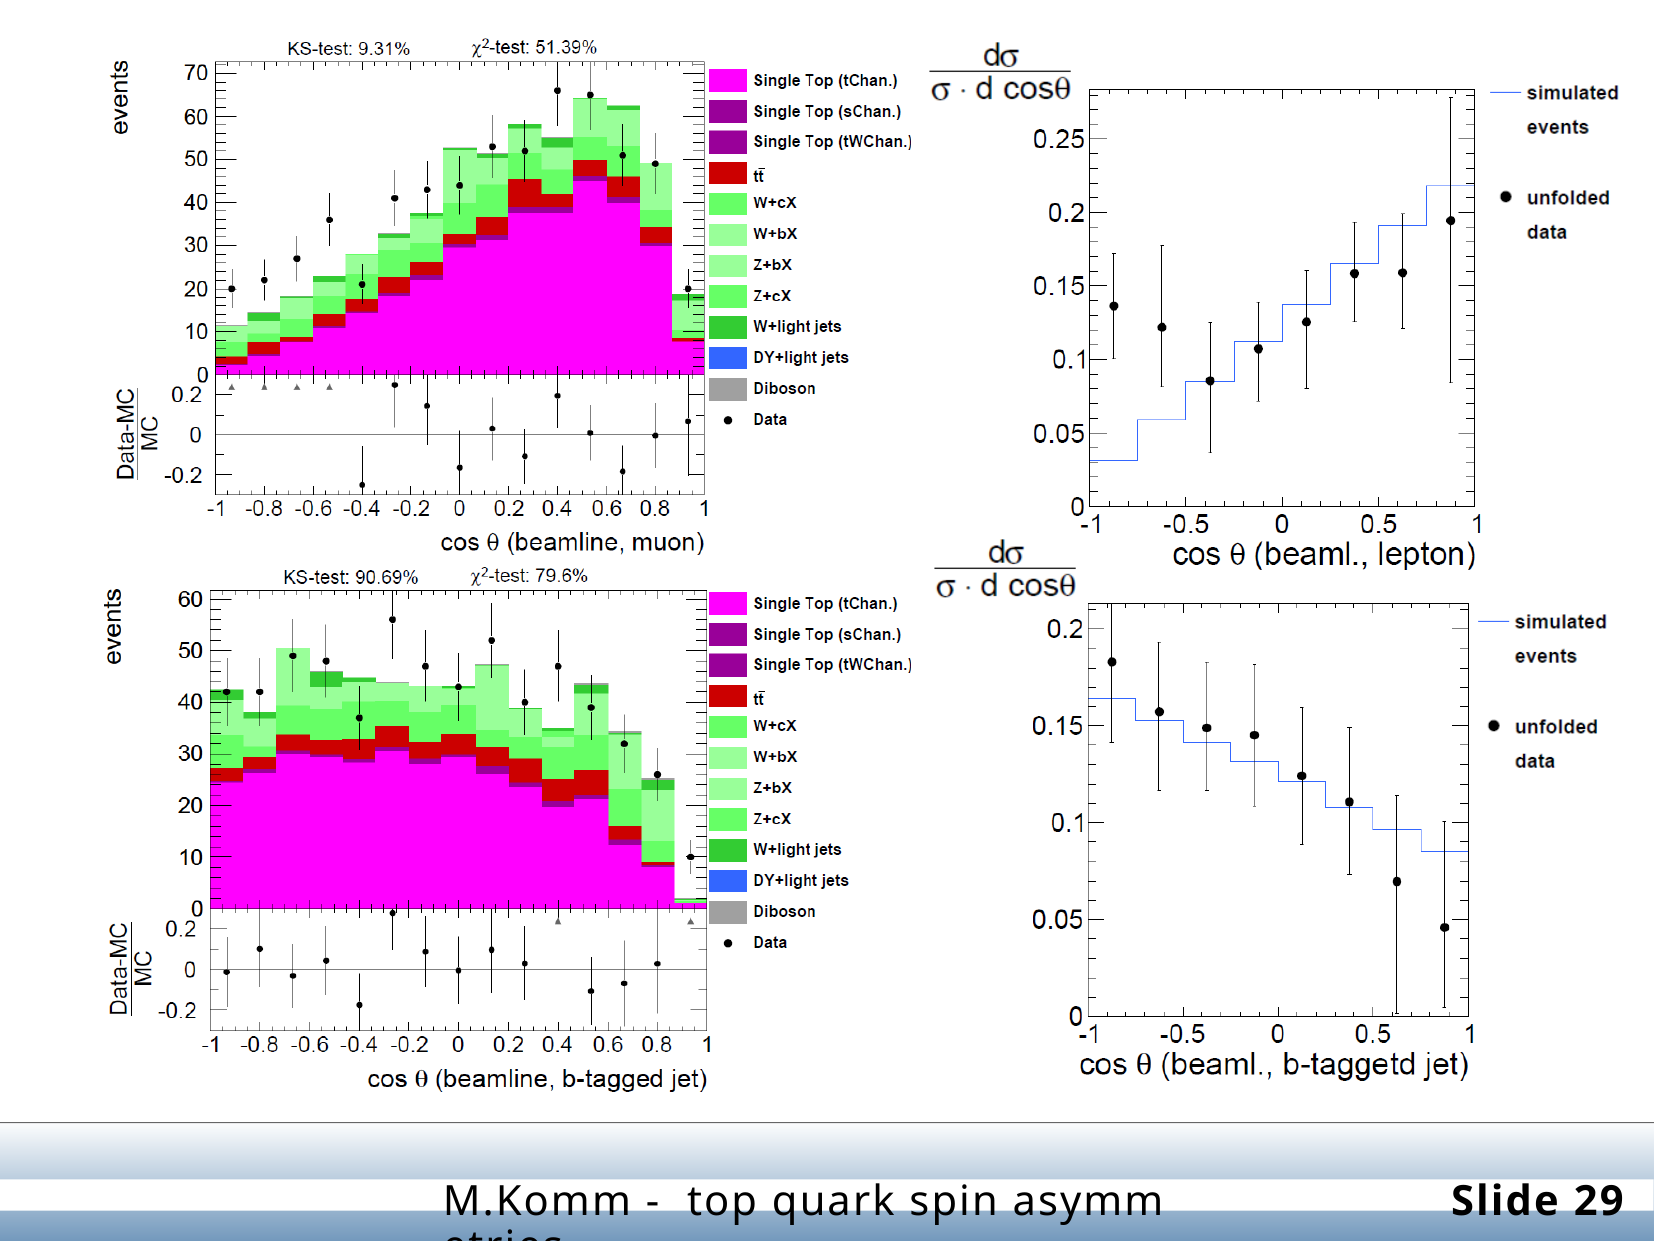

M.Komm - top quark spin asymmetries
29